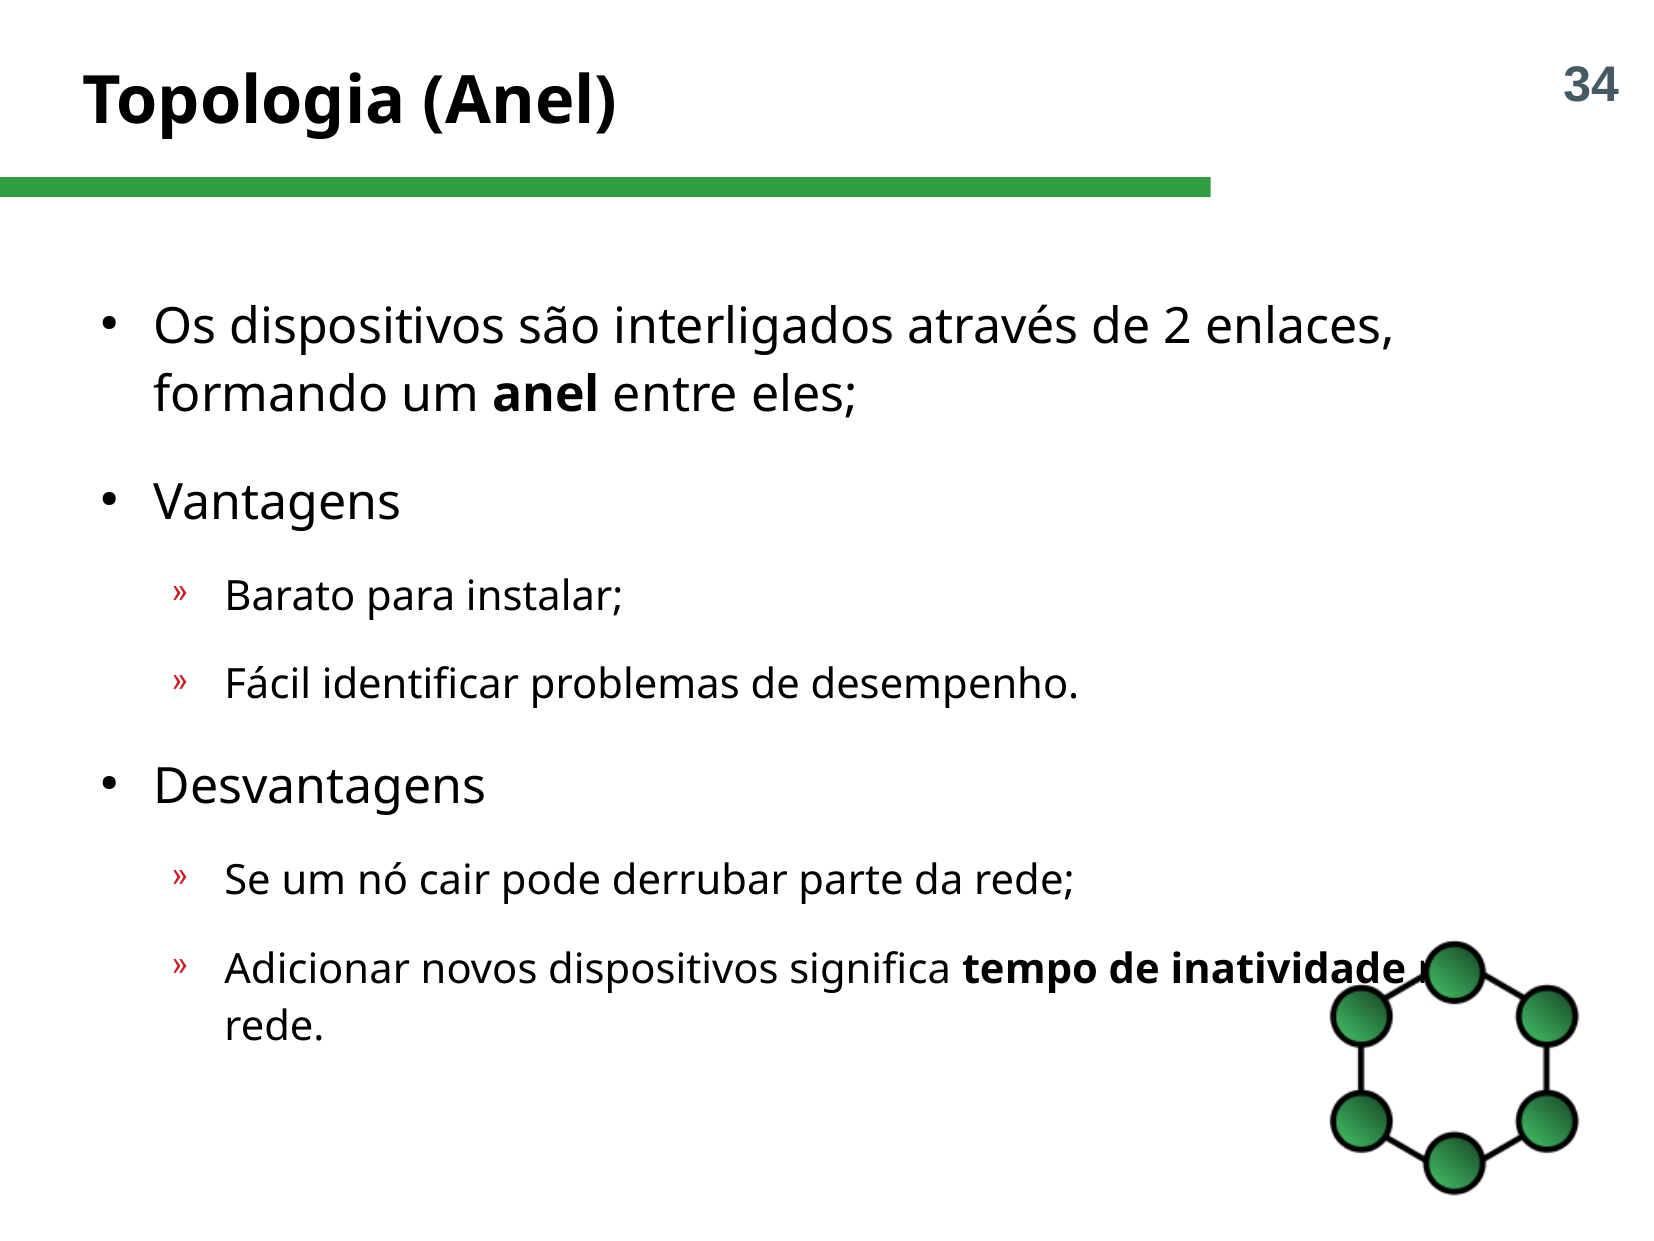

# Topologia (Anel)
Os dispositivos são interligados através de 2 enlaces, formando um anel entre eles;
Vantagens
Barato para instalar;
Fácil identificar problemas de desempenho.
Desvantagens
Se um nó cair pode derrubar parte da rede;
Adicionar novos dispositivos significa tempo de inatividade na rede.